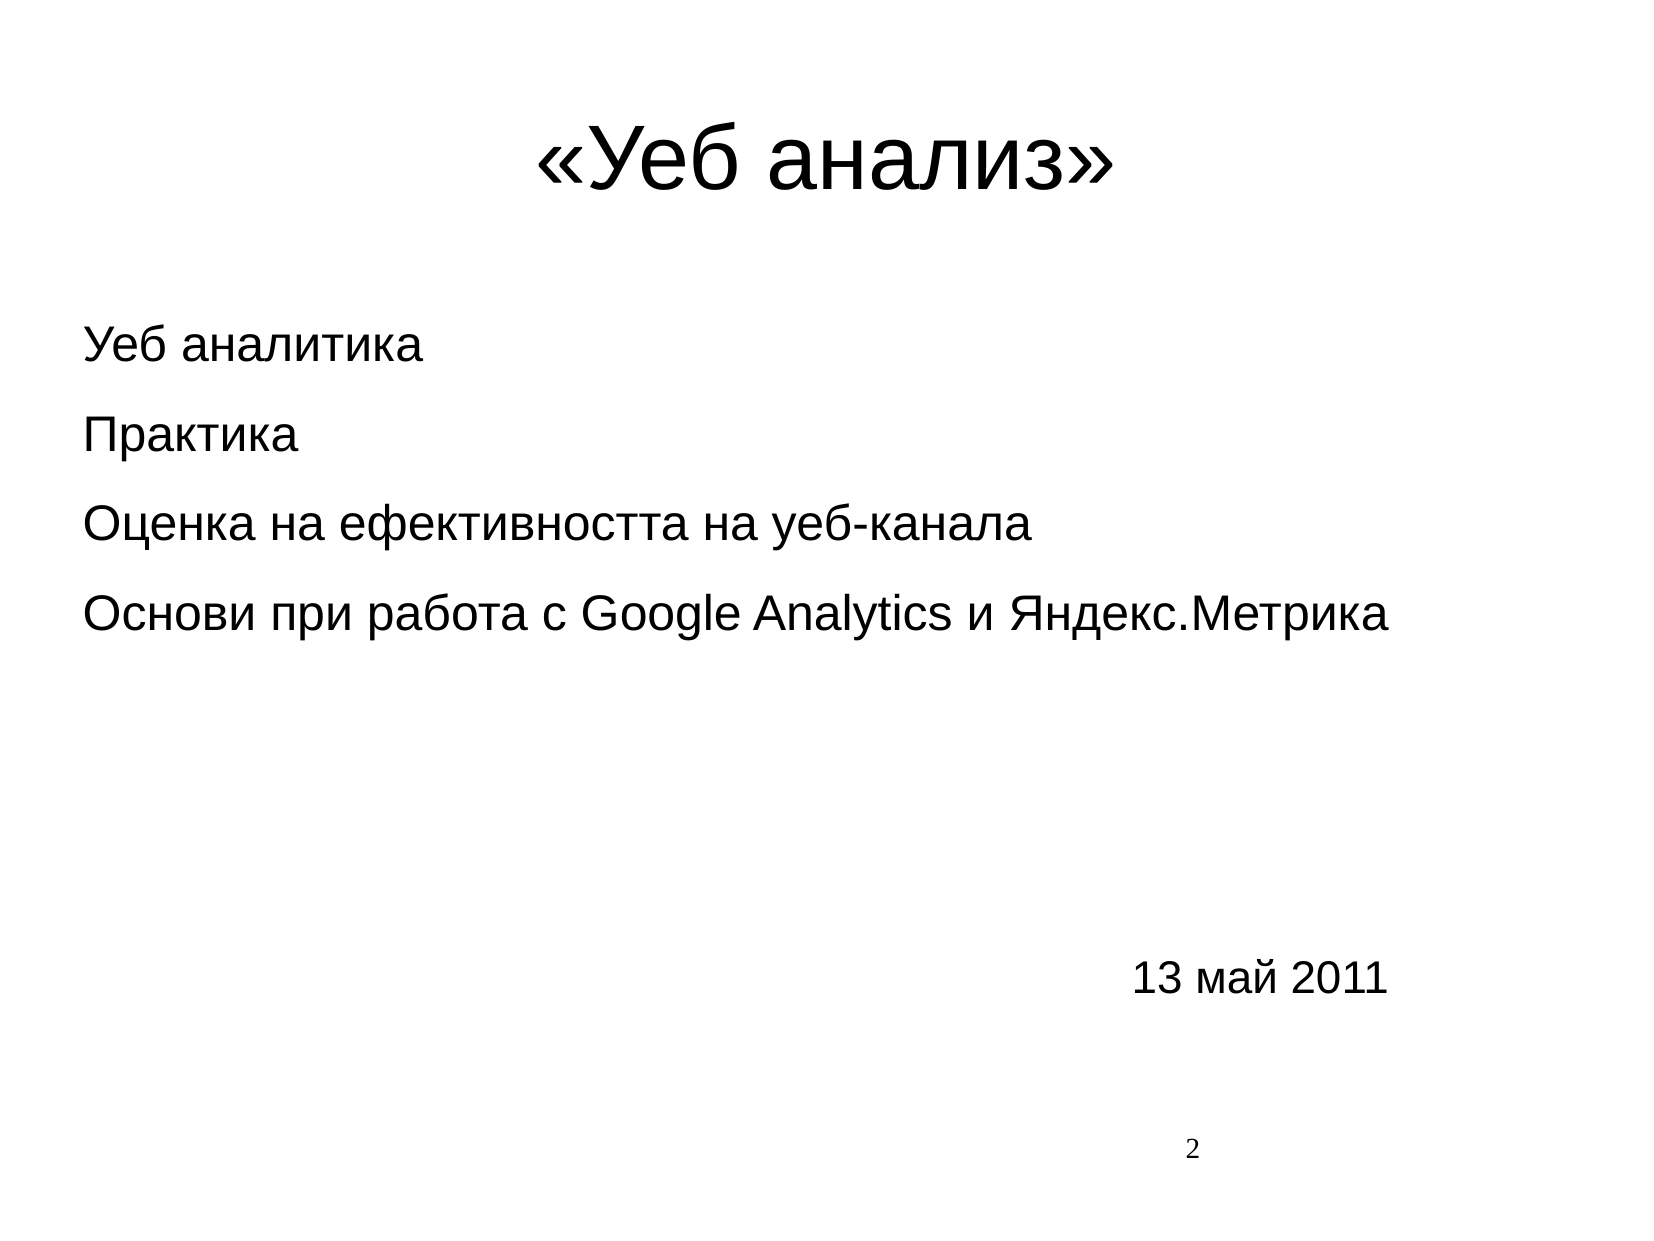

# «Уеб анализ»
Уеб аналитика
Практика
Оценка на ефективността на уеб-канала
Основи при работа с Google Analytics и Яндекс.Метрика
13 май 2011